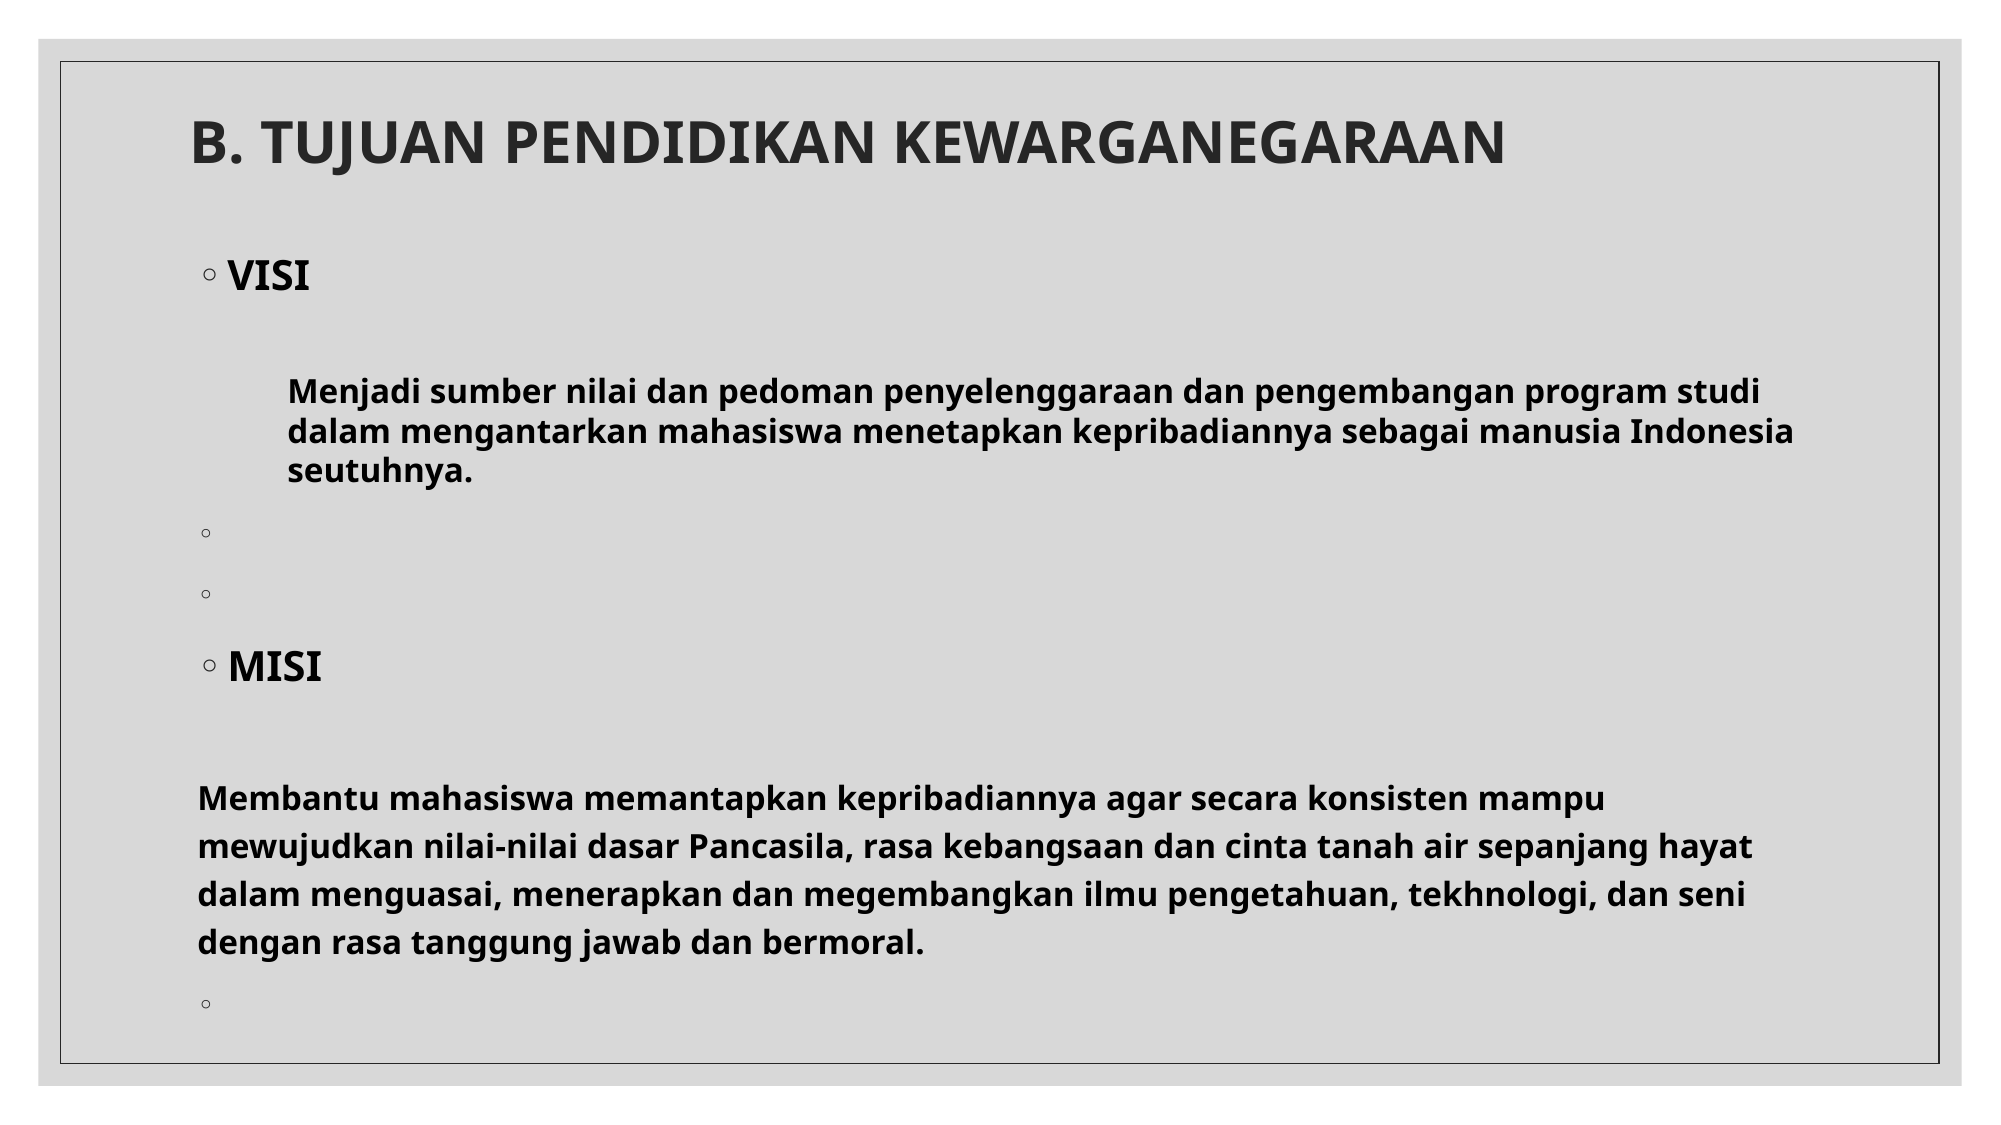

# B. TUJUAN PENDIDIKAN KEWARGANEGARAAN
VISI
Menjadi sumber nilai dan pedoman penyelenggaraan dan pengembangan program studi dalam mengantarkan mahasiswa menetapkan kepribadiannya sebagai manusia Indonesia seutuhnya.
MISI
Membantu mahasiswa memantapkan kepribadiannya agar secara konsisten mampu mewujudkan nilai-nilai dasar Pancasila, rasa kebangsaan dan cinta tanah air sepanjang hayat dalam menguasai, menerapkan dan megembangkan ilmu pengetahuan, tekhnologi, dan seni dengan rasa tanggung jawab dan bermoral.